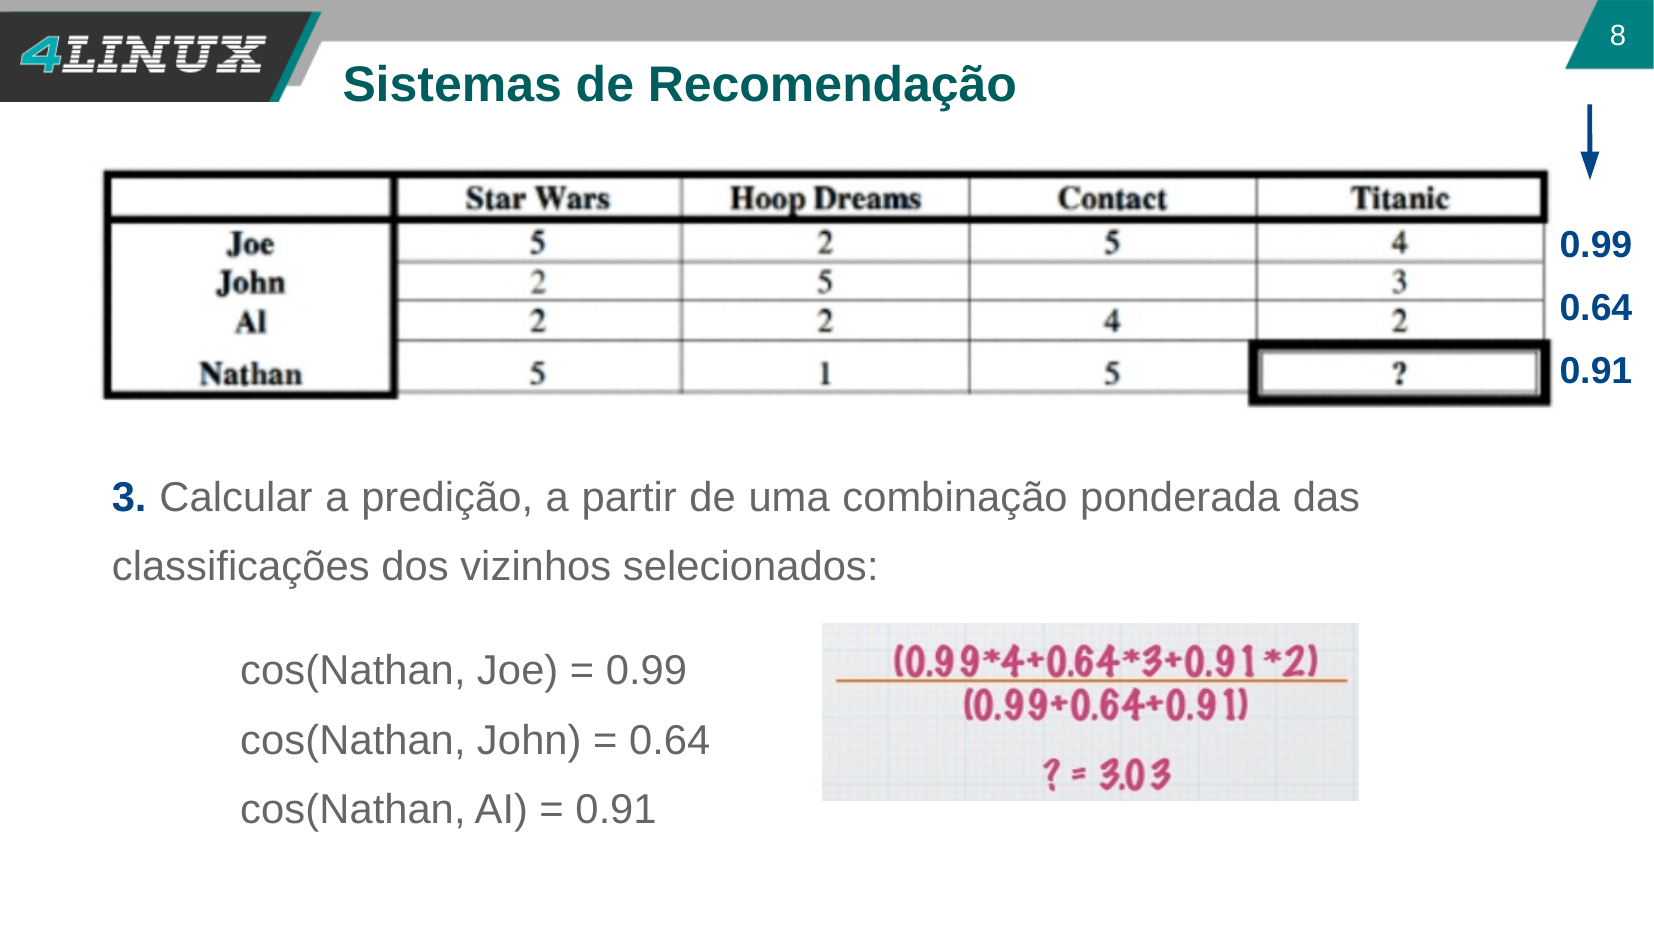

# Sistemas de Recomendação
0.99
0.64
0.91
3. Calcular a predição, a partir de uma combinação ponderada das classificações dos vizinhos selecionados:
cos(Nathan, Joe) = 0.99
cos(Nathan, John) = 0.64
cos(Nathan, AI) = 0.91